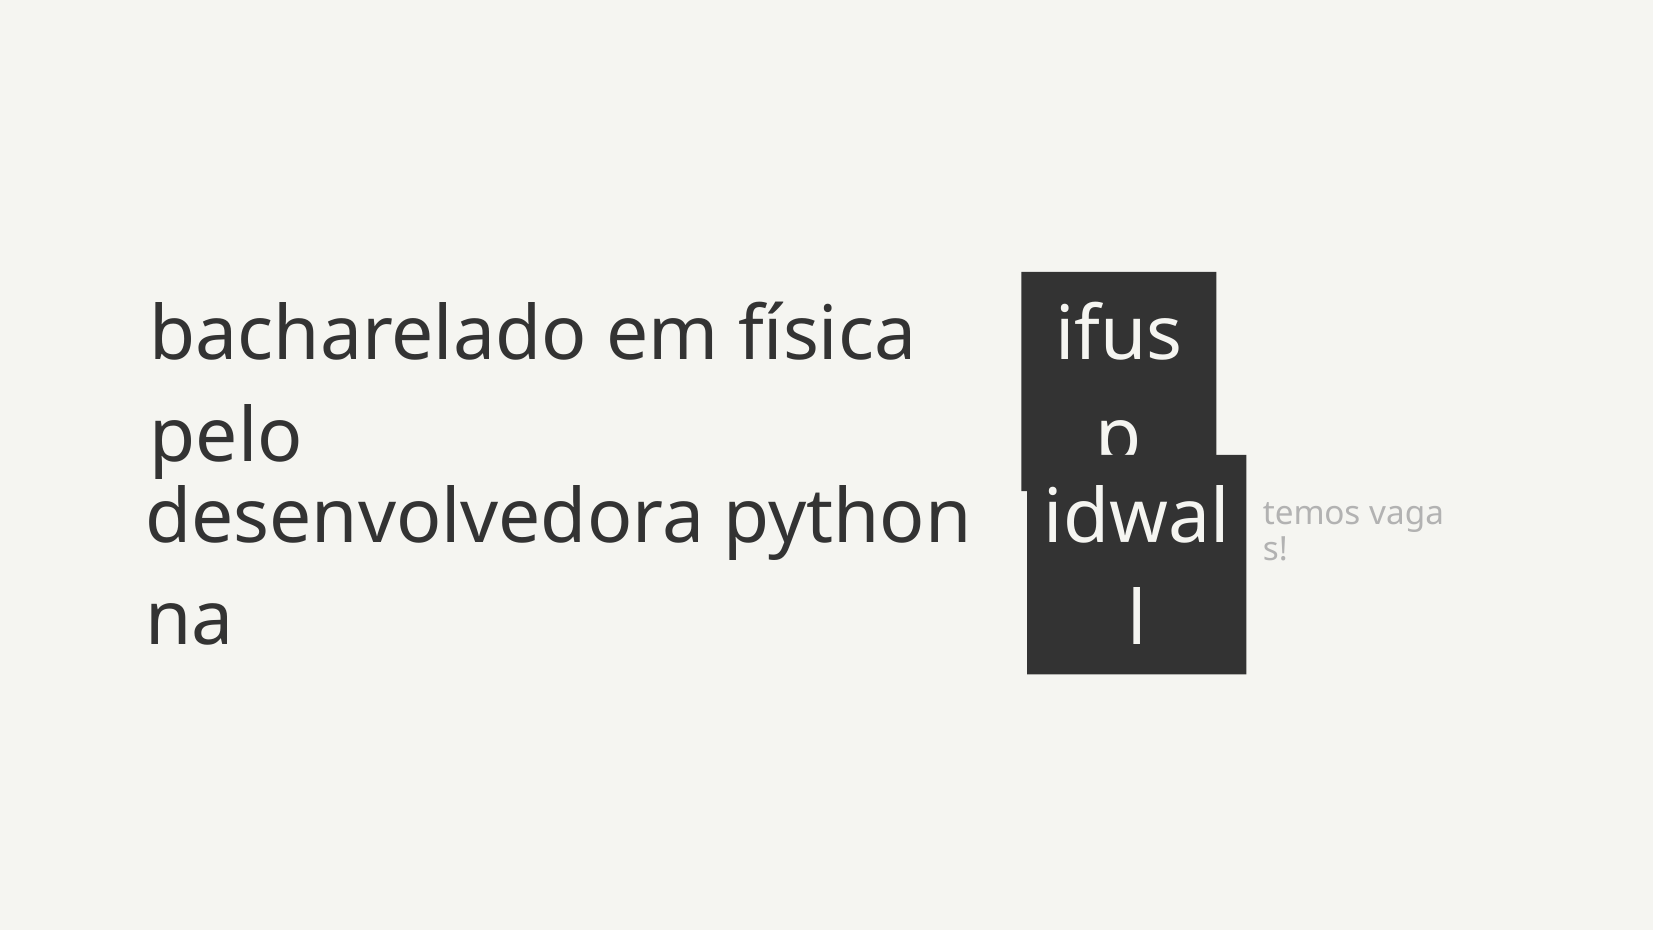

bacharelado em física pelo
ifusp
desenvolvedora python na
idwall
temos vagas!